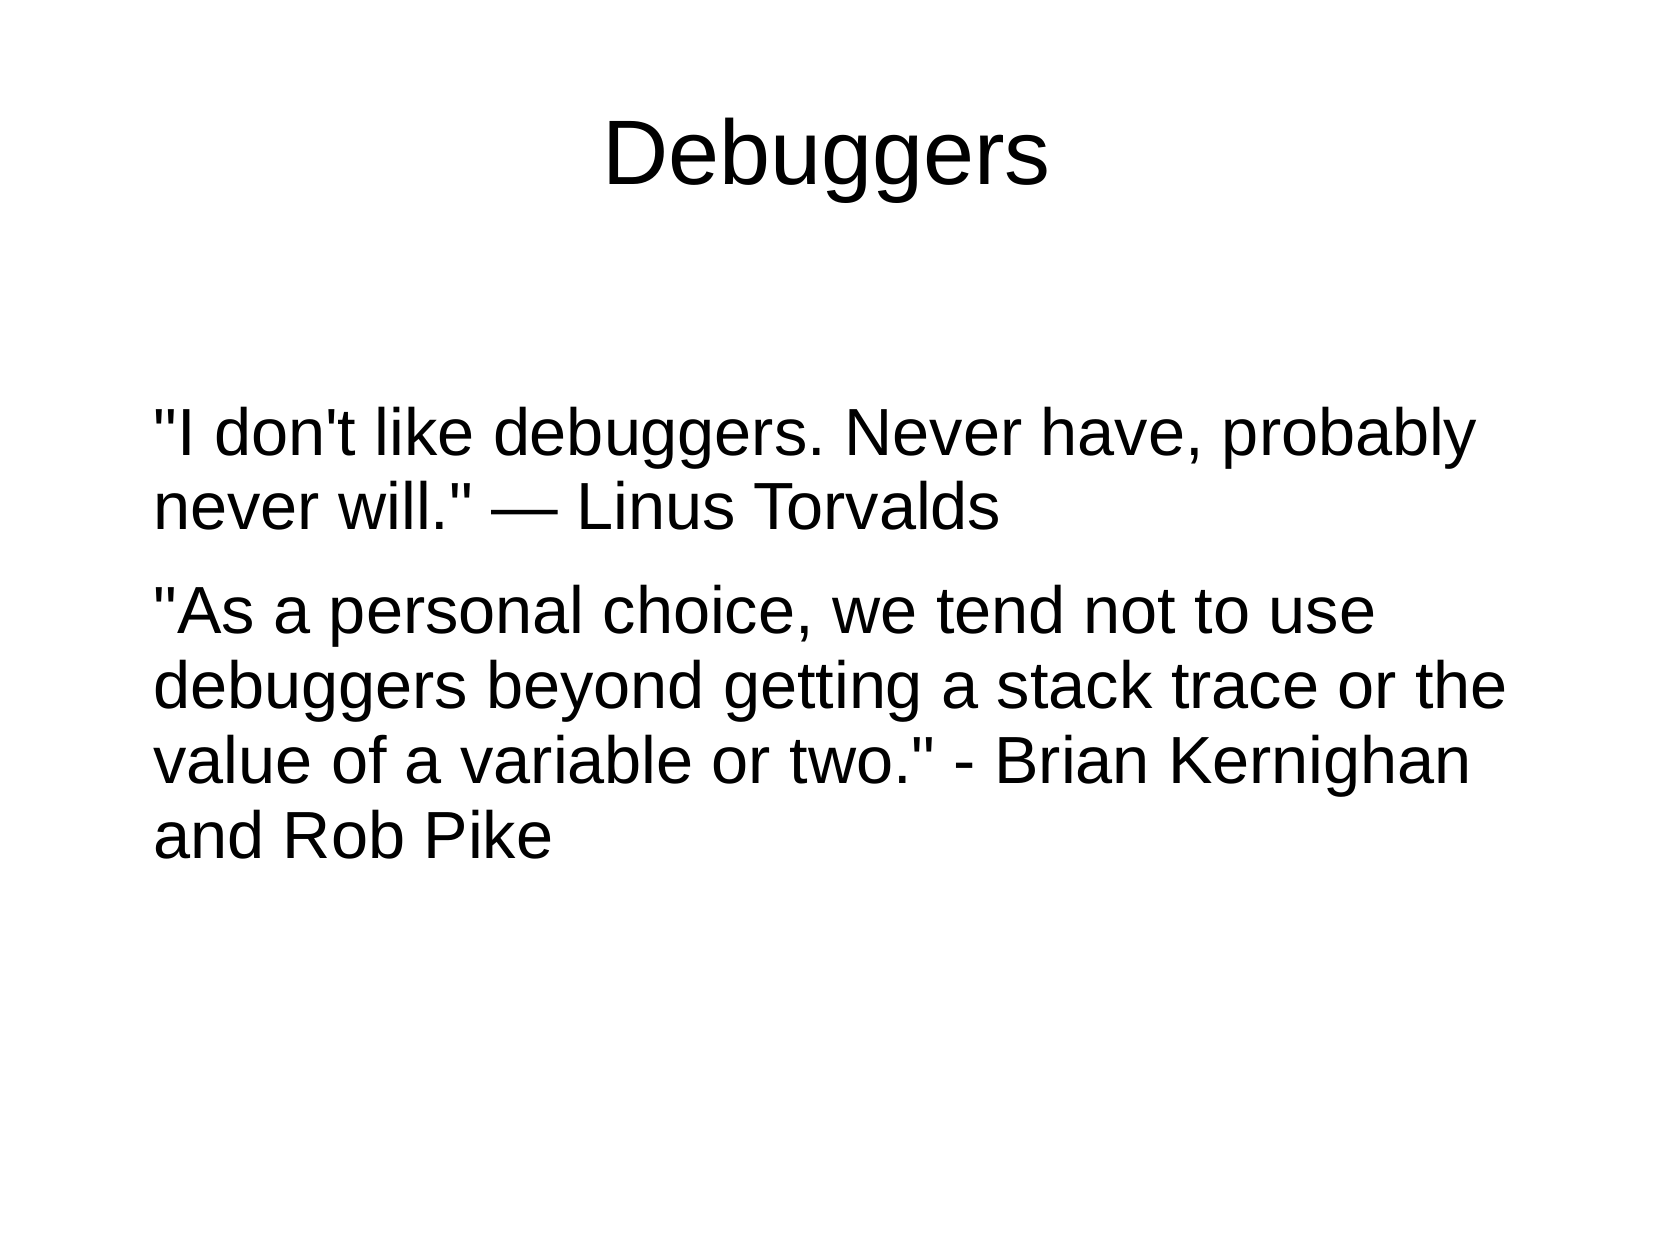

# Debuggers
"I don't like debuggers. Never have, probably never will." — Linus Torvalds
"As a personal choice, we tend not to use debuggers beyond getting a stack trace or the value of a variable or two." - Brian Kernighan and Rob Pike